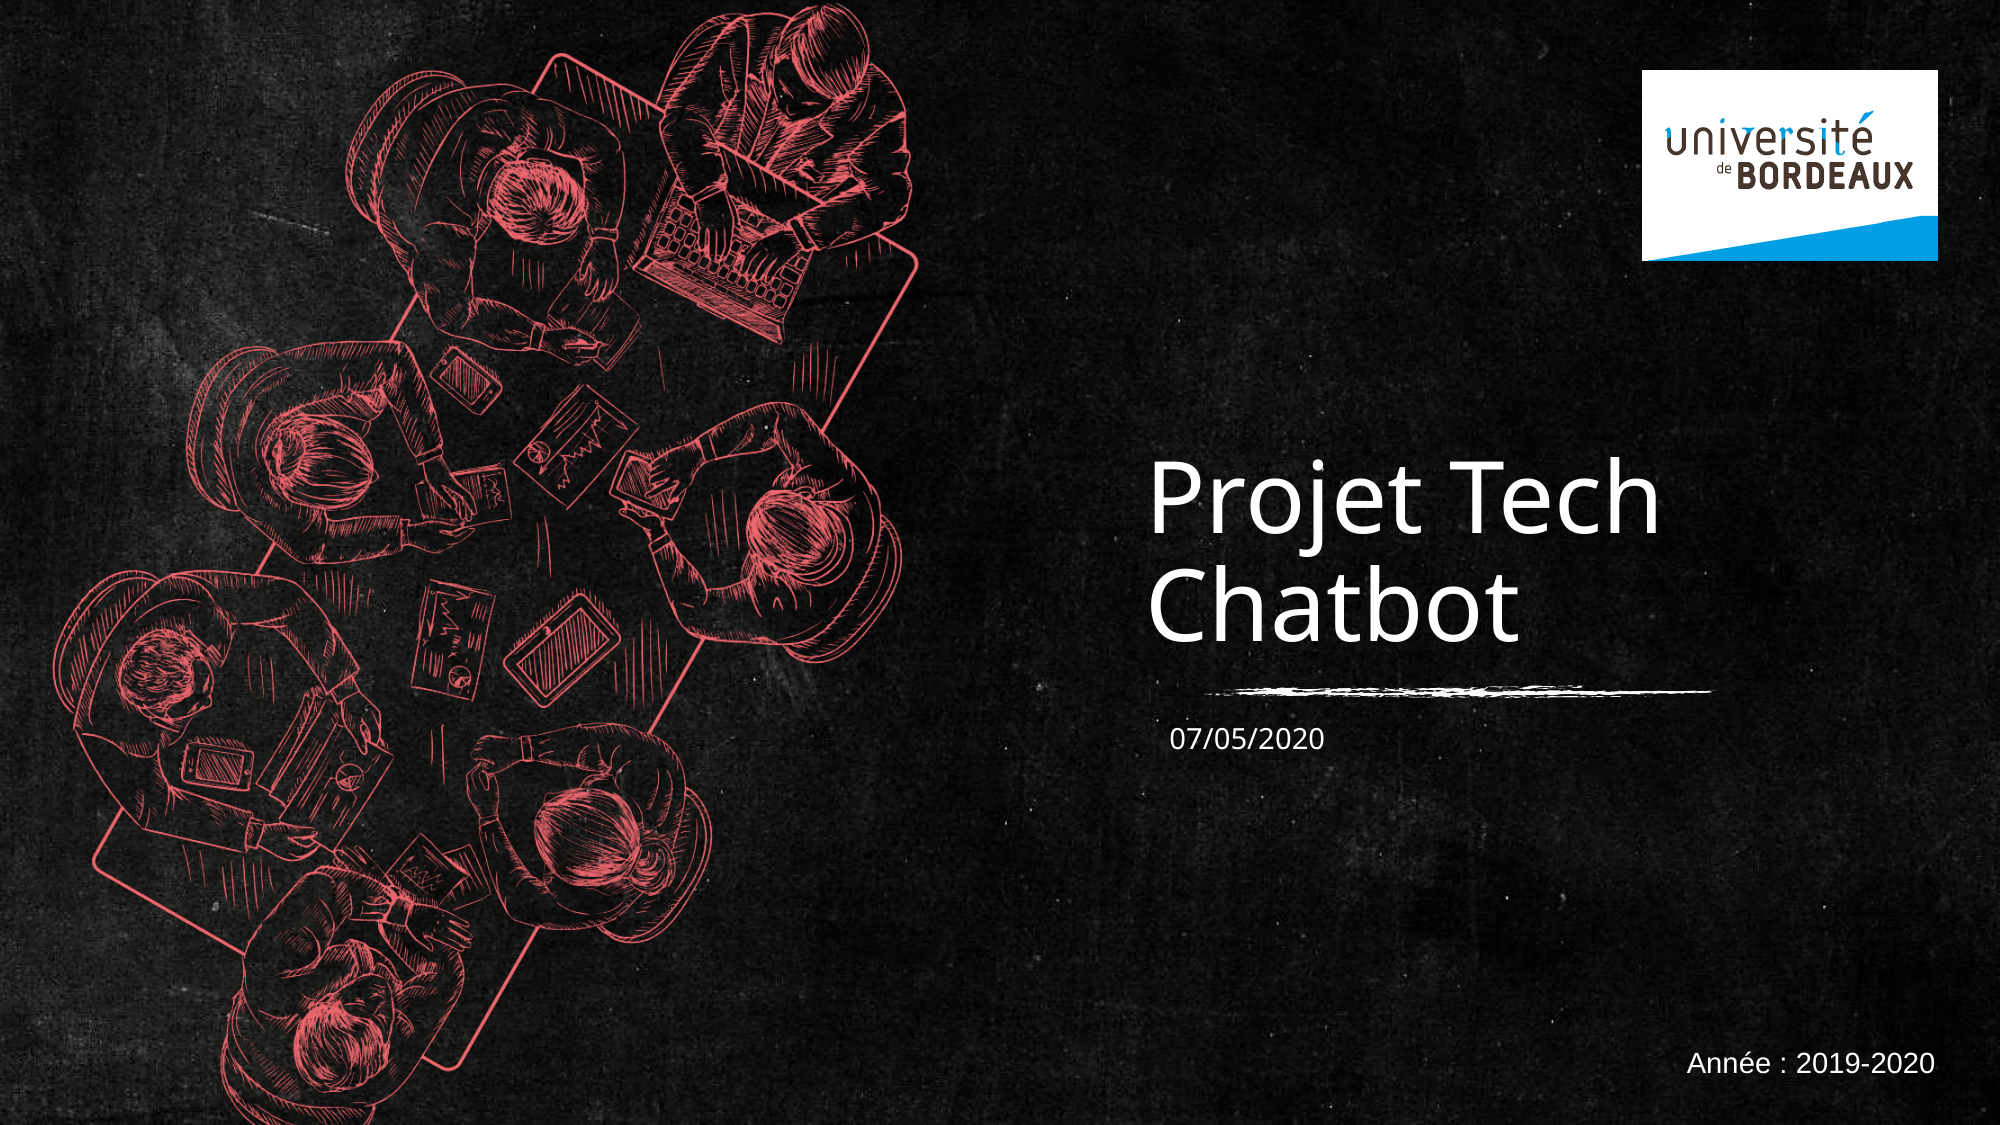

Projet Tech
Chatbot
07/05/2020
Année : 2019-2020